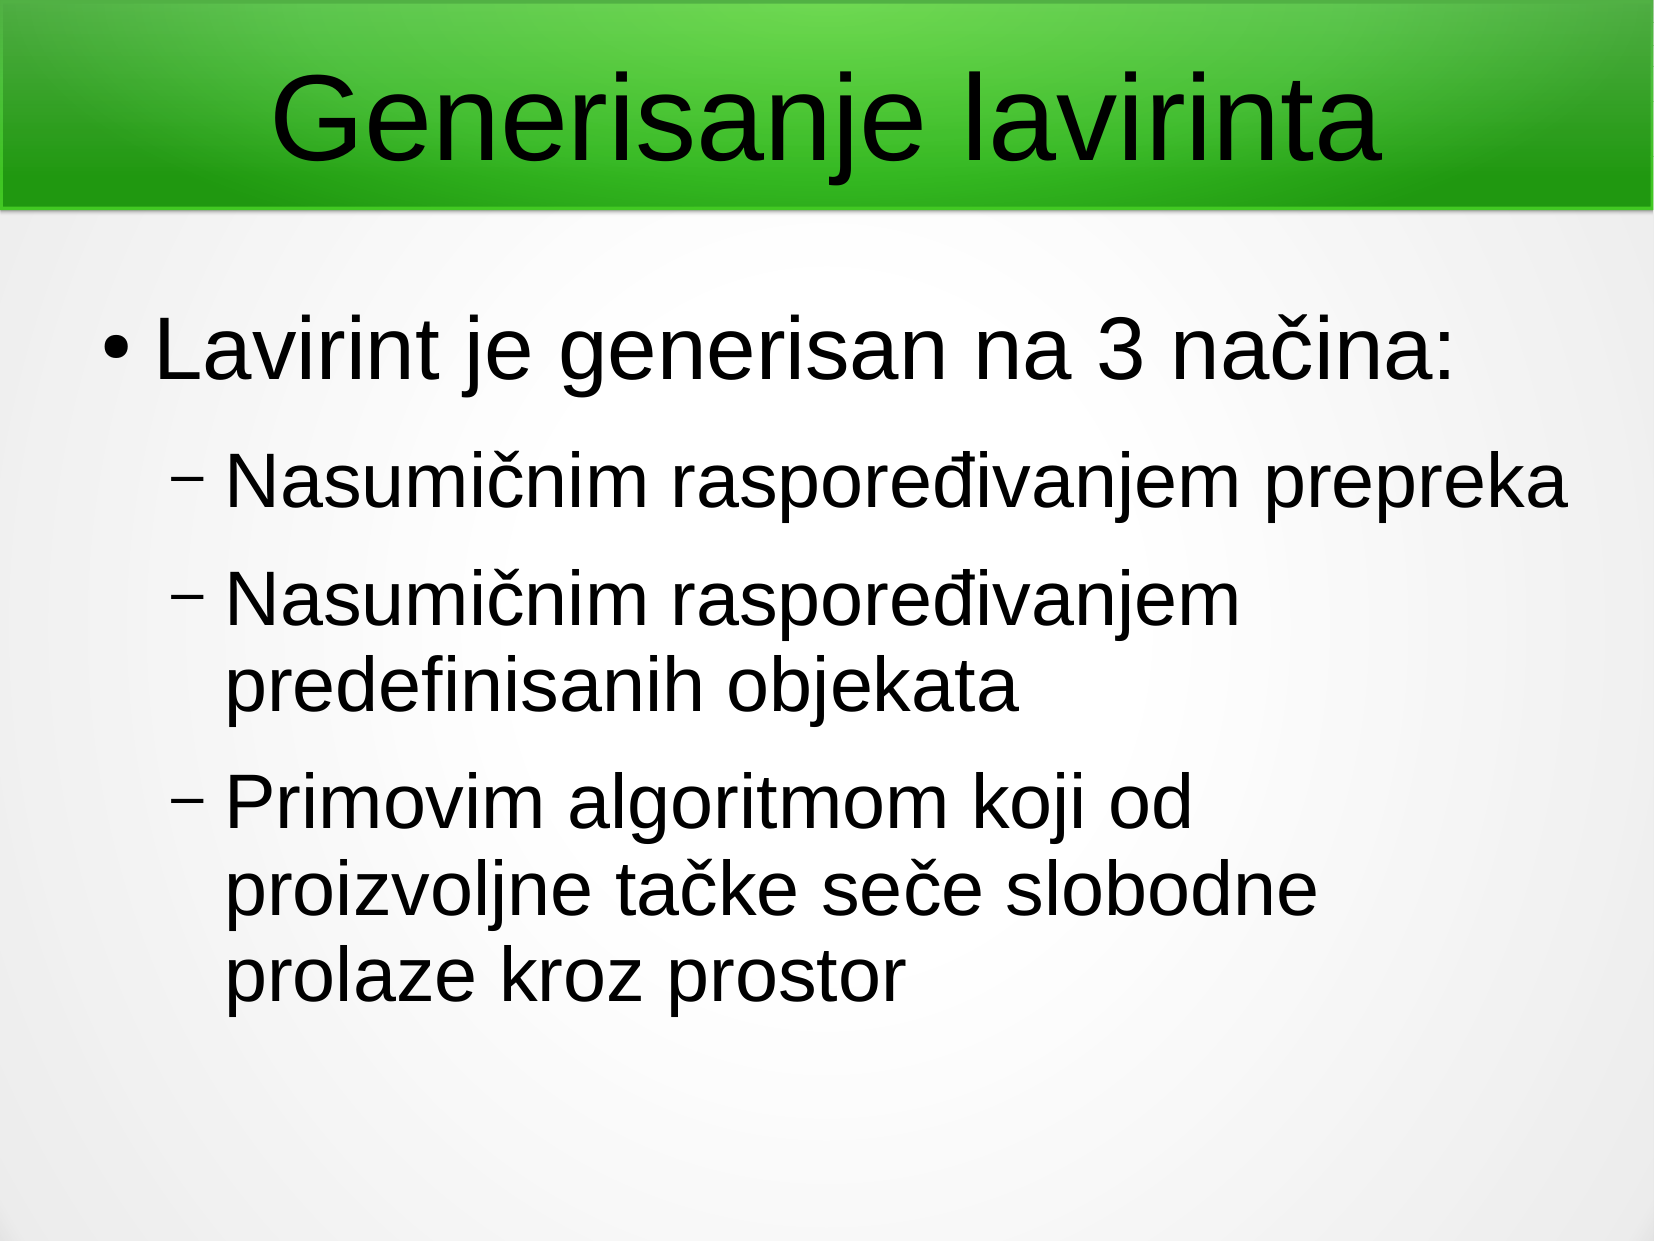

# Generisanje lavirinta
Lavirint je generisan na 3 načina:
Nasumičnim raspoređivanjem prepreka
Nasumičnim raspoređivanjem predefinisanih objekata
Primovim algoritmom koji od proizvoljne tačke seče slobodne prolaze kroz prostor